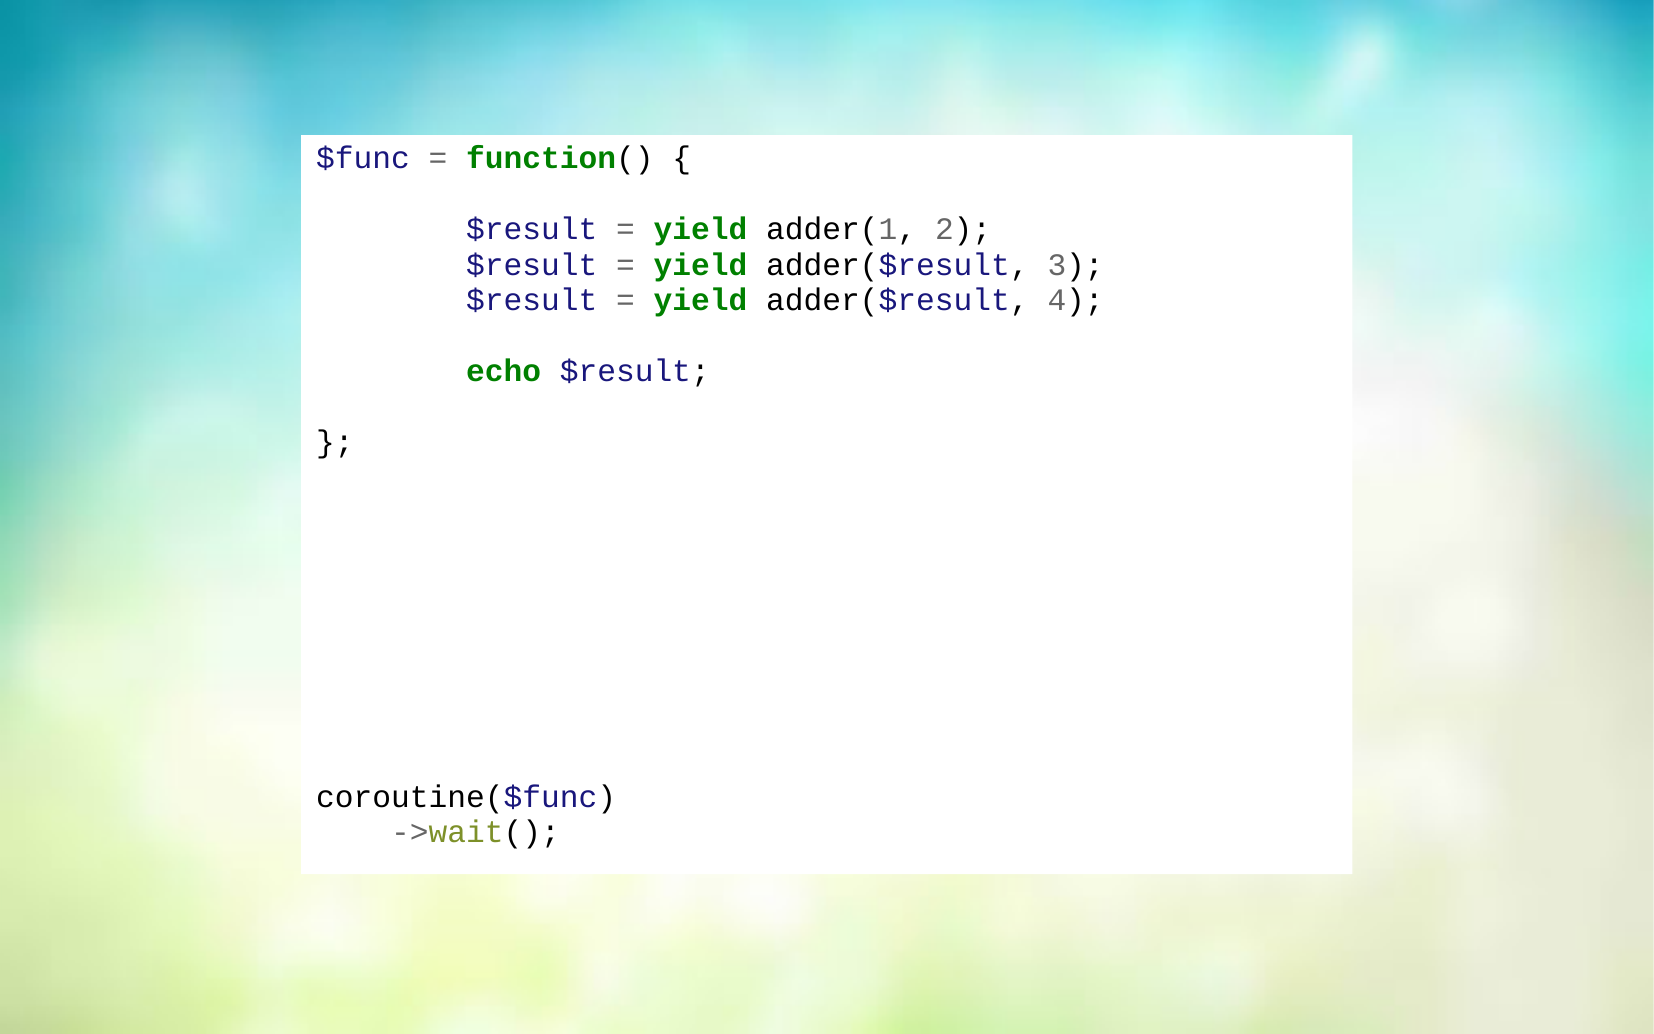

$func = function() {
 $result = yield adder(1, 2);
 $result = yield adder($result, 3);
 $result = yield adder($result, 4);
 echo $result;
};
coroutine($func)
 ->wait();